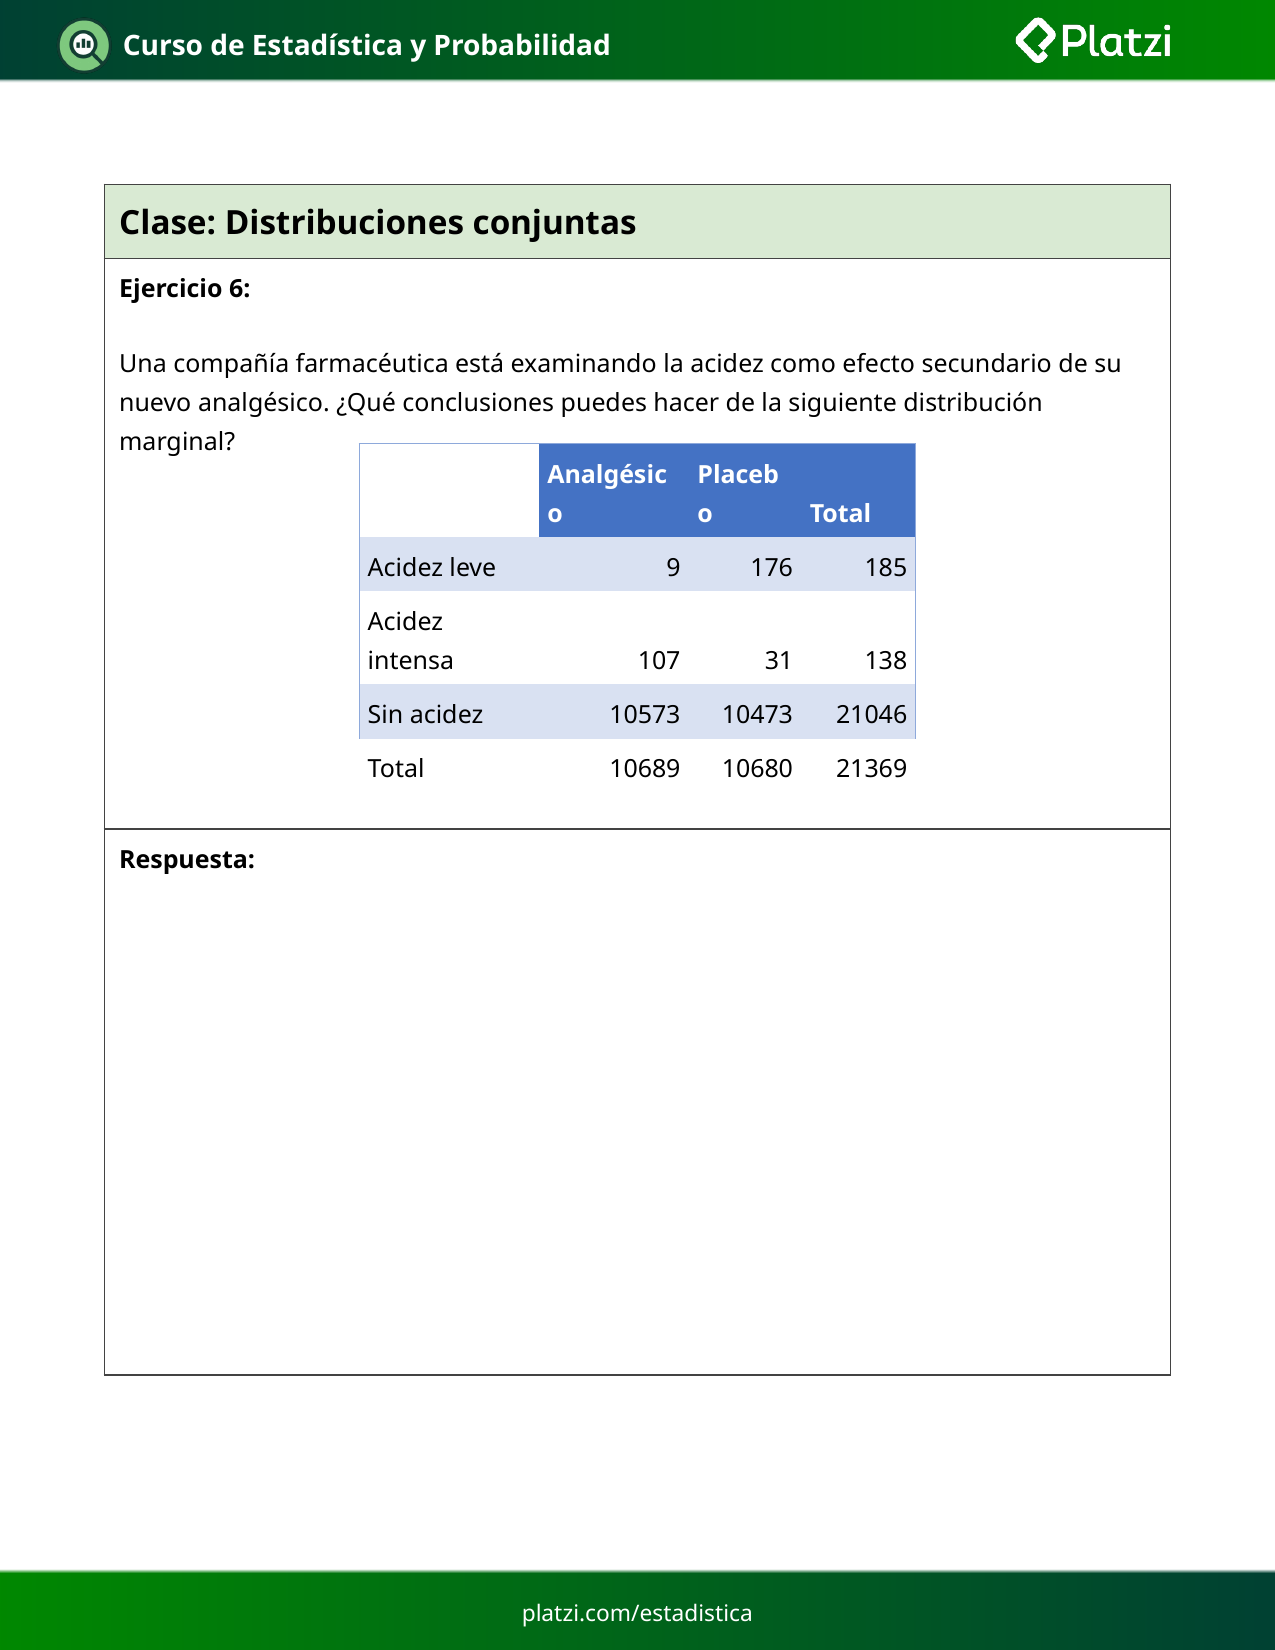

Curso de Estadística y Probabilidad
| Clase: Distribuciones conjuntas |
| --- |
| Ejercicio 6: Una compañía farmacéutica está examinando la acidez como efecto secundario de su nuevo analgésico. ¿Qué conclusiones puedes hacer de la siguiente distribución marginal? |
| Respuesta: |
| | Analgésico | Placebo | Total |
| --- | --- | --- | --- |
| Acidez leve | 9 | 176 | 185 |
| Acidez intensa | 107 | 31 | 138 |
| Sin acidez | 10573 | 10473 | 21046 |
| Total | 10689 | 10680 | 21369 |
# platzi.com/estadistica